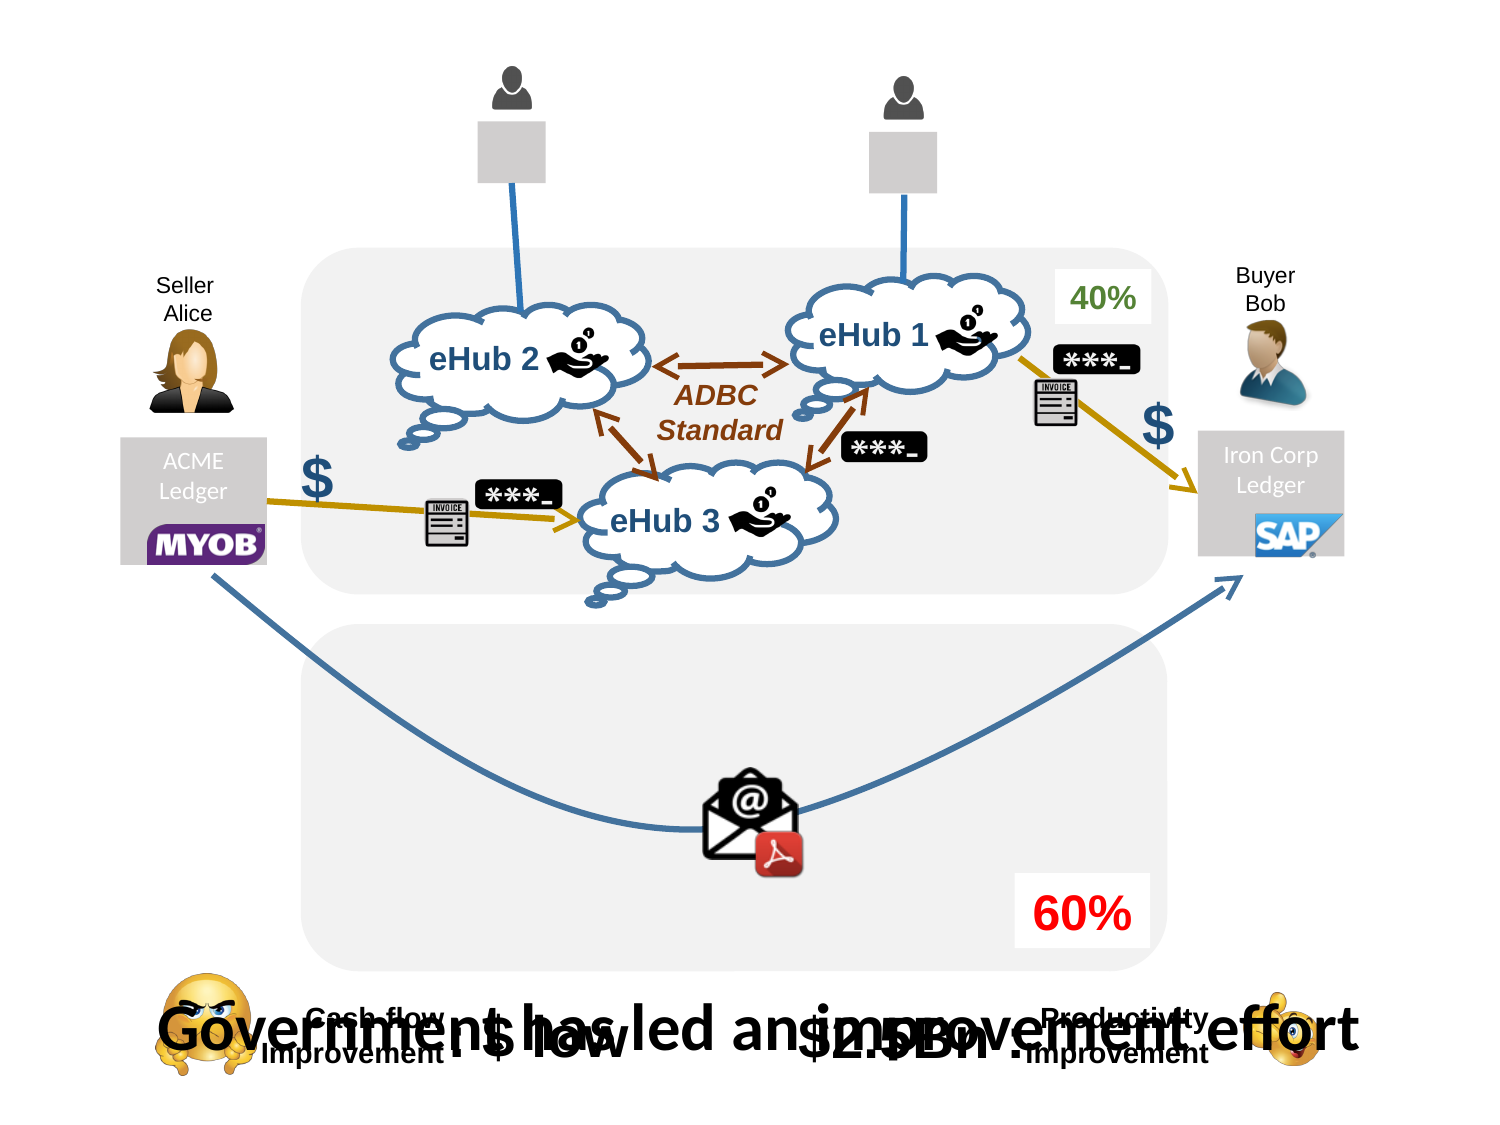

Buyer
Bob
Seller
Alice
eHub 1
eHub 2
ADBC
Standard
$
Iron Corp
Ledger
$
ACME Ledger
eHub 3
40%
60%
Cash-flow
Improvement
: $ low
Productivity
Improvement
$2.5Bn :
Government has led an improvement effort